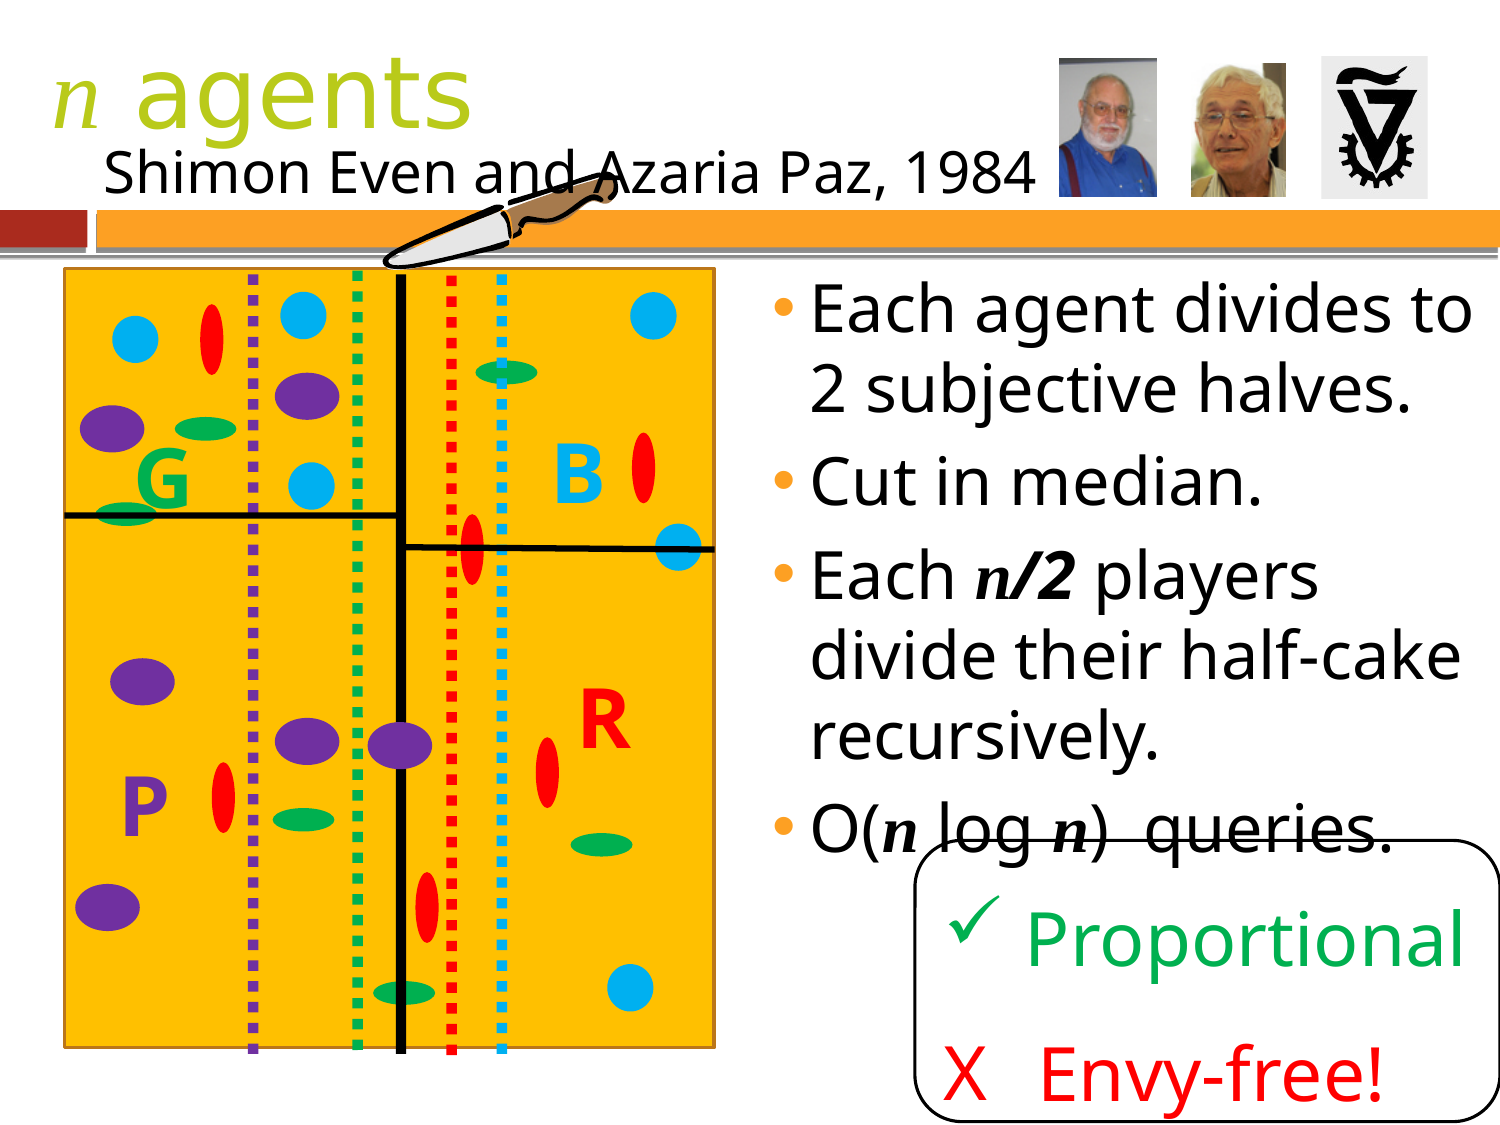

# n agents
Shimon Even and Azaria Paz, 1984
Each agent divides to 2 subjective halves.
Cut in median.
Each n/2 players divide their half-cake recursively.
O(n log n) queries.
B
G
R
P
 Proportional
Envy-free!